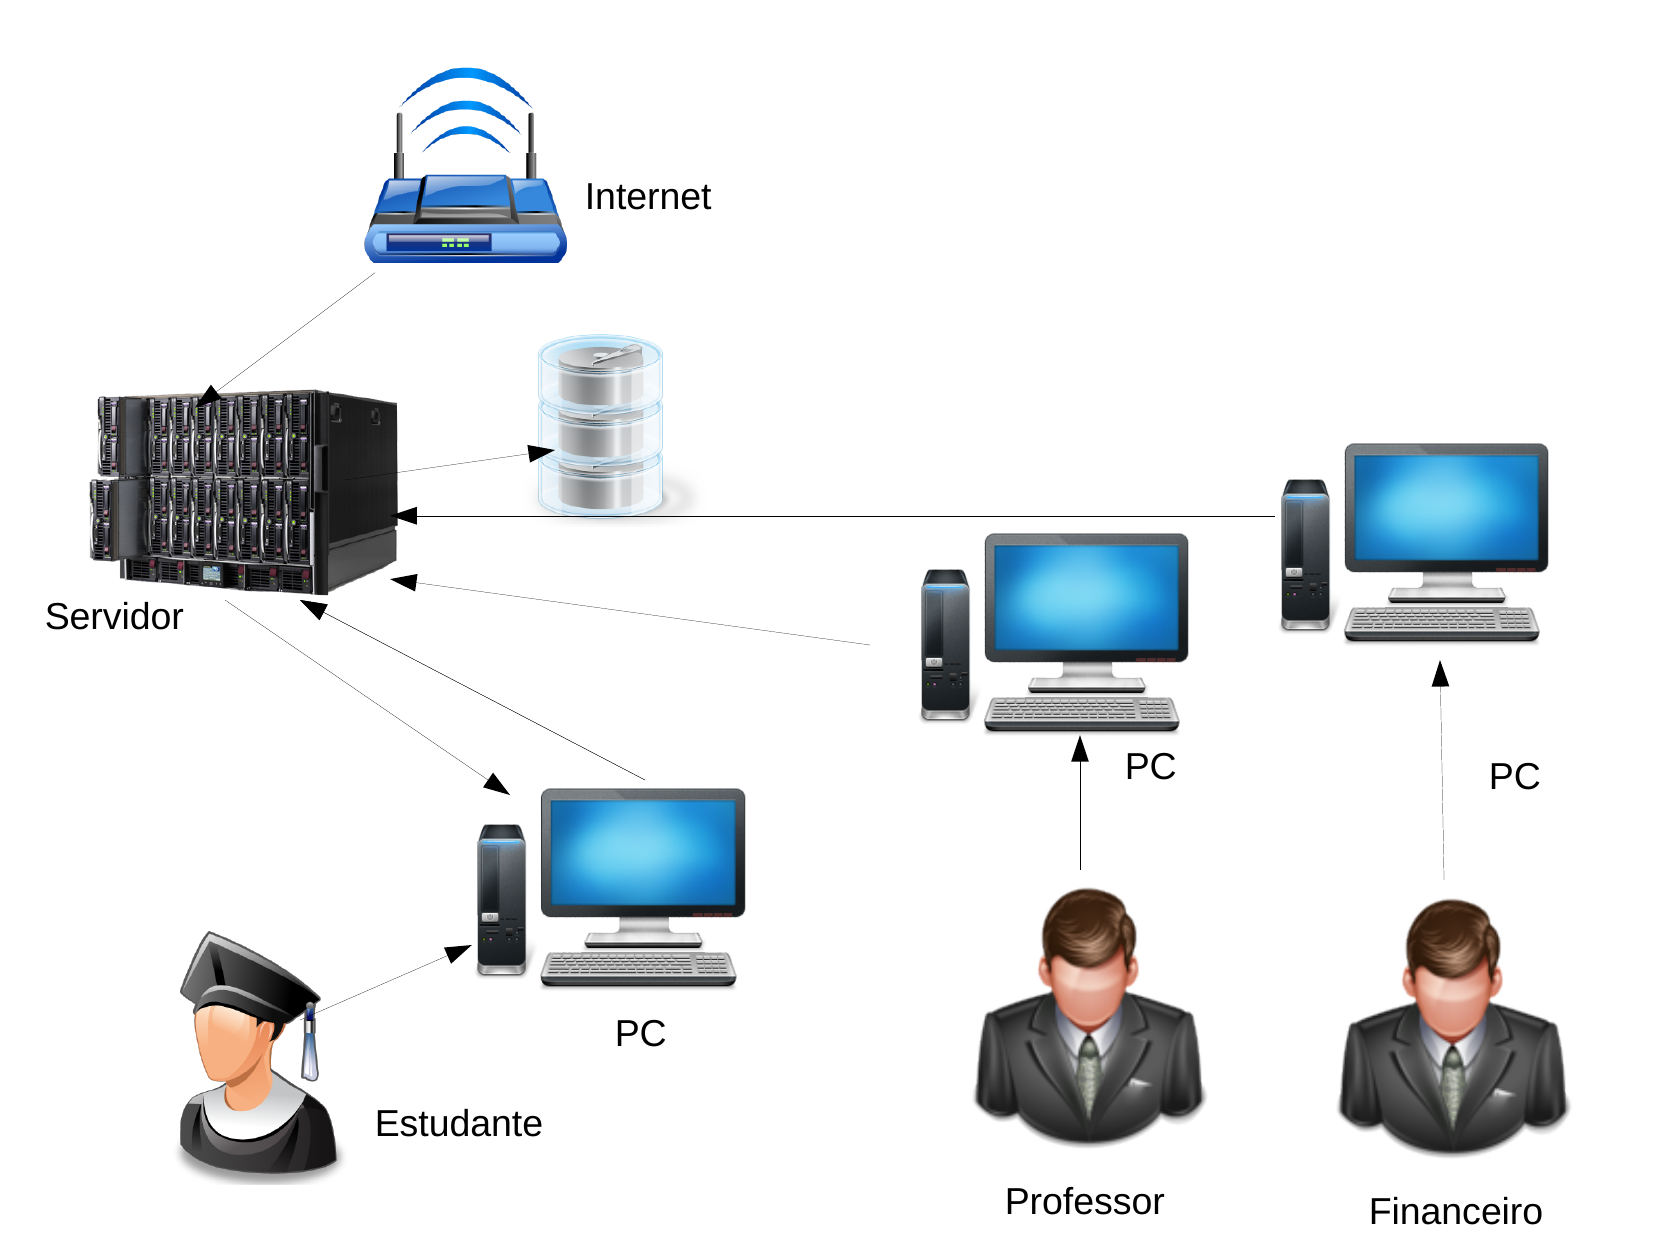

Internet
Servidor
PC
PC
PC
Estudante
Professor
Financeiro